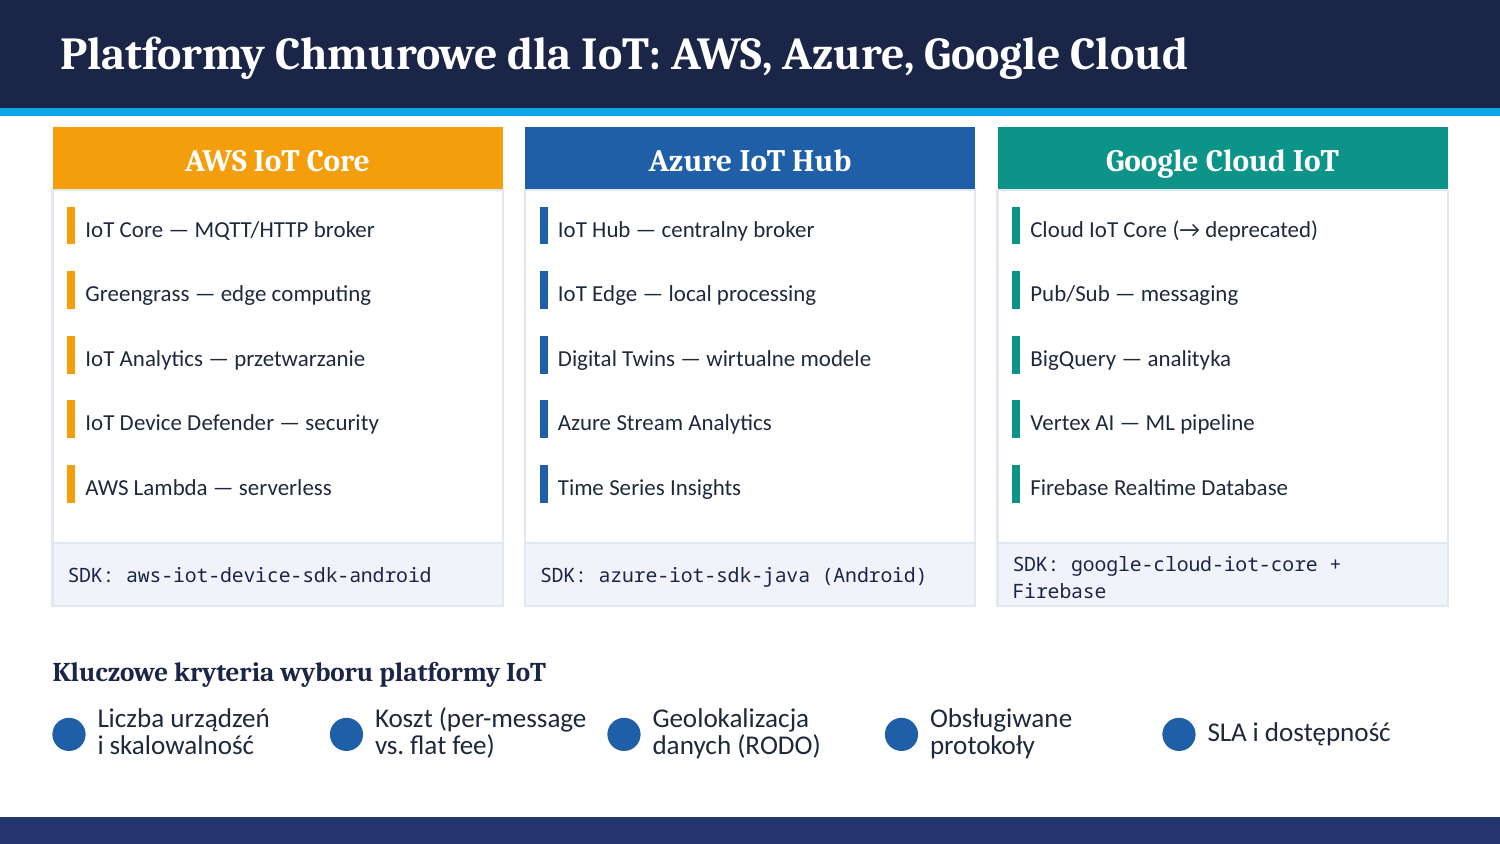

Platformy Chmurowe dla IoT: AWS, Azure, Google Cloud
AWS IoT Core
Azure IoT Hub
Google Cloud IoT
IoT Core — MQTT/HTTP broker
IoT Hub — centralny broker
Cloud IoT Core (→ deprecated)
Greengrass — edge computing
IoT Edge — local processing
Pub/Sub — messaging
IoT Analytics — przetwarzanie
Digital Twins — wirtualne modele
BigQuery — analityka
IoT Device Defender — security
Azure Stream Analytics
Vertex AI — ML pipeline
AWS Lambda — serverless
Time Series Insights
Firebase Realtime Database
SDK: aws-iot-device-sdk-android
SDK: azure-iot-sdk-java (Android)
SDK: google-cloud-iot-core + Firebase
Kluczowe kryteria wyboru platformy IoT
Liczba urządzeń
i skalowalność
Koszt (per-message vs. flat fee)
Geolokalizacja danych (RODO)
Obsługiwane protokoły
SLA i dostępność